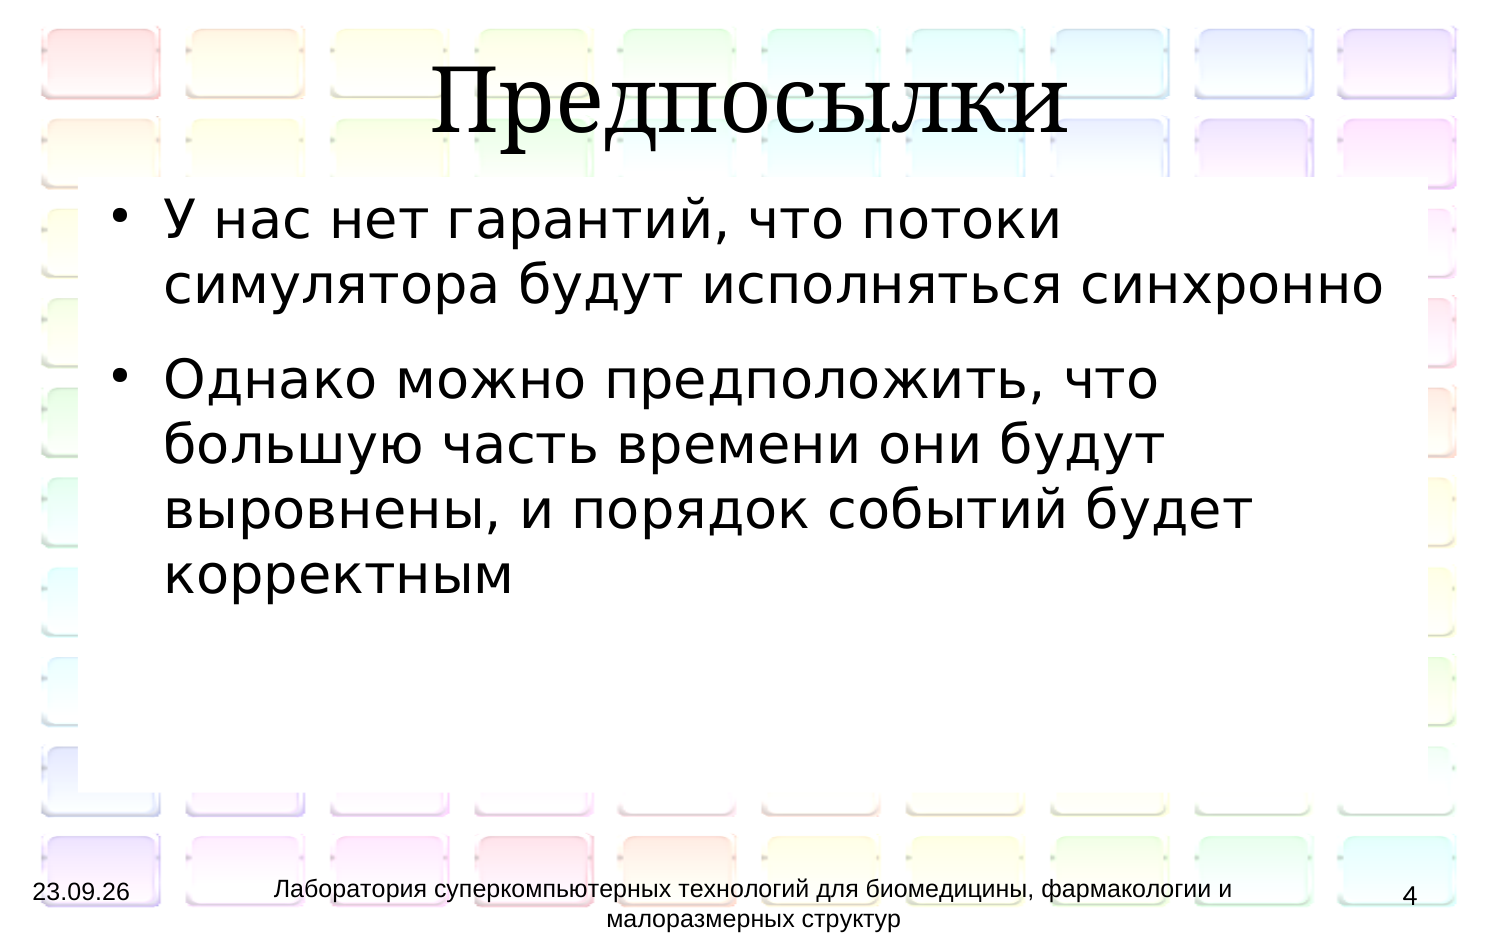

# Предпосылки
У нас нет гарантий, что потоки симулятора будут исполняться синхронно
Однако можно предположить, что большую часть времени они будут выровнены, и порядок событий будет корректным
Лаборатория суперкомпьютерных технологий для биомедицины, фармакологии и малоразмерных структур